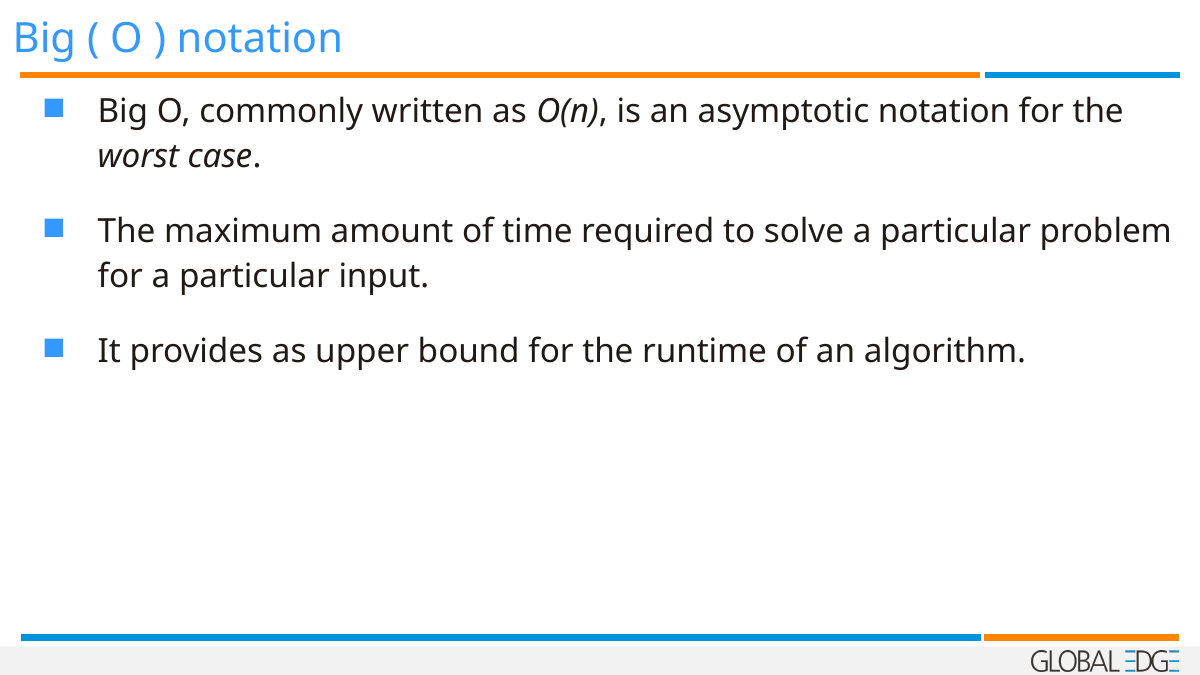

# Big ( O ) notation
Big O, commonly written as O(n), is an asymptotic notation for the worst case.
The maximum amount of time required to solve a particular problem for a particular input.
It provides as upper bound for the runtime of an algorithm.